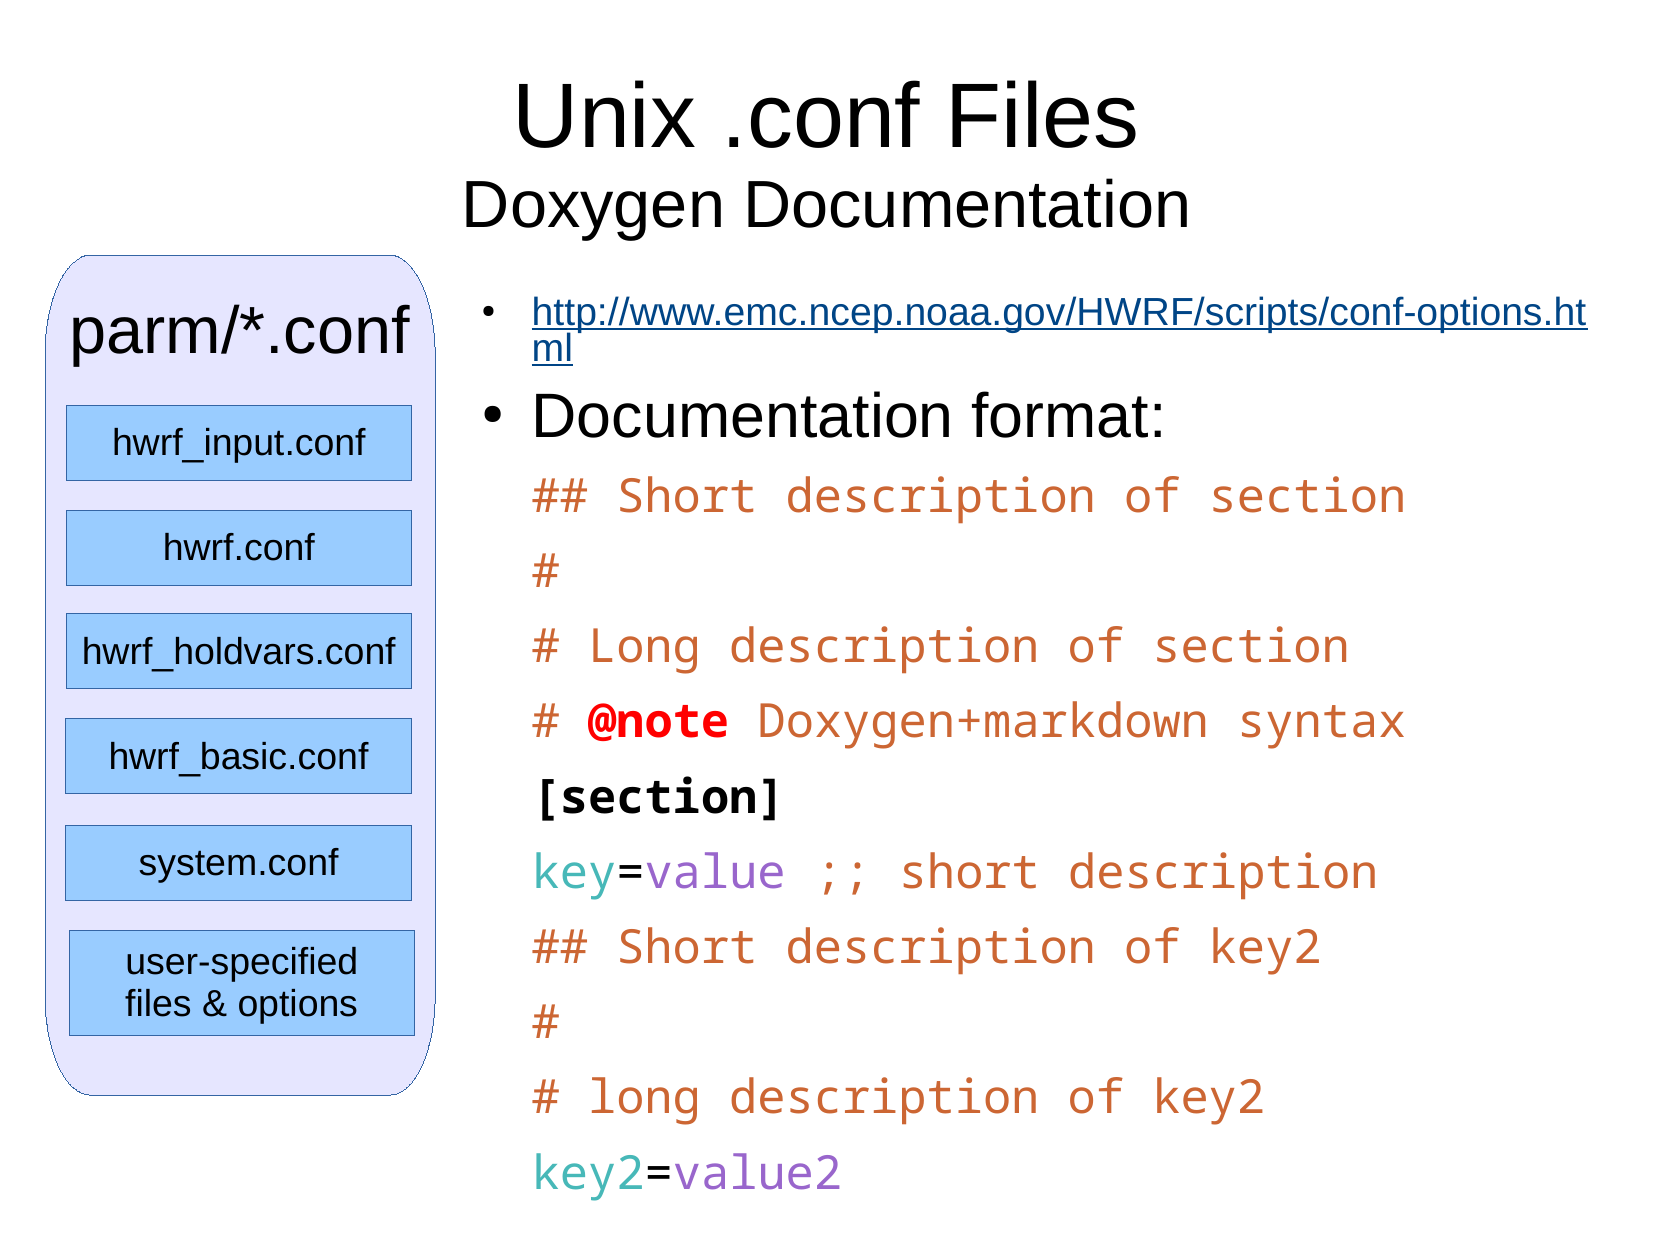

# Unix .conf Files Doxygen Documentation
parm/*.conf
http://www.emc.ncep.noaa.gov/HWRF/scripts/conf-options.html
Documentation format:
## Short description of section
#
# Long description of section
# @note Doxygen+markdown syntax
[section]
key=value ;; short description
## Short description of key2
#
# long description of key2
key2=value2
hwrf_input.conf
hwrf.conf
hwrf_holdvars.conf
hwrf_basic.conf
system.conf
user-specified
files & options